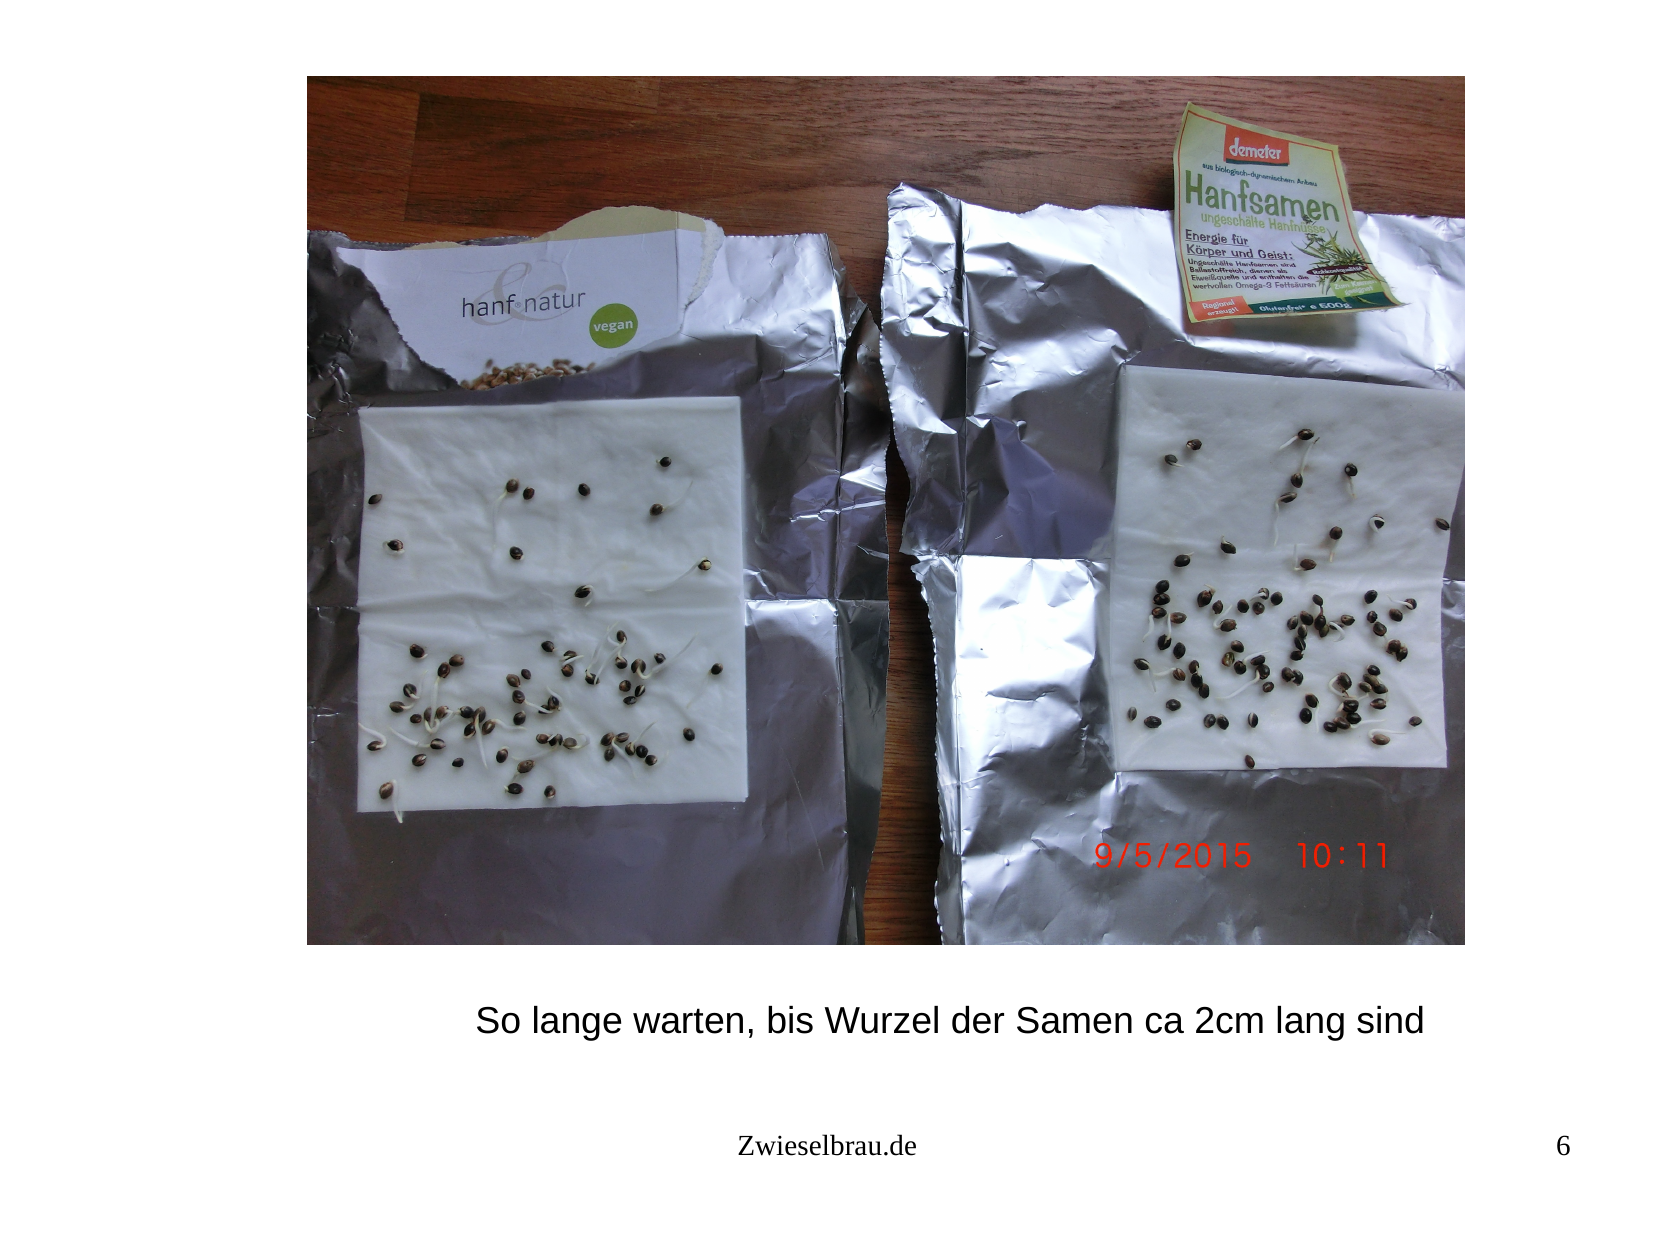

So lange warten, bis Wurzel der Samen ca 2cm lang sind
Zwieselbrau.de
6